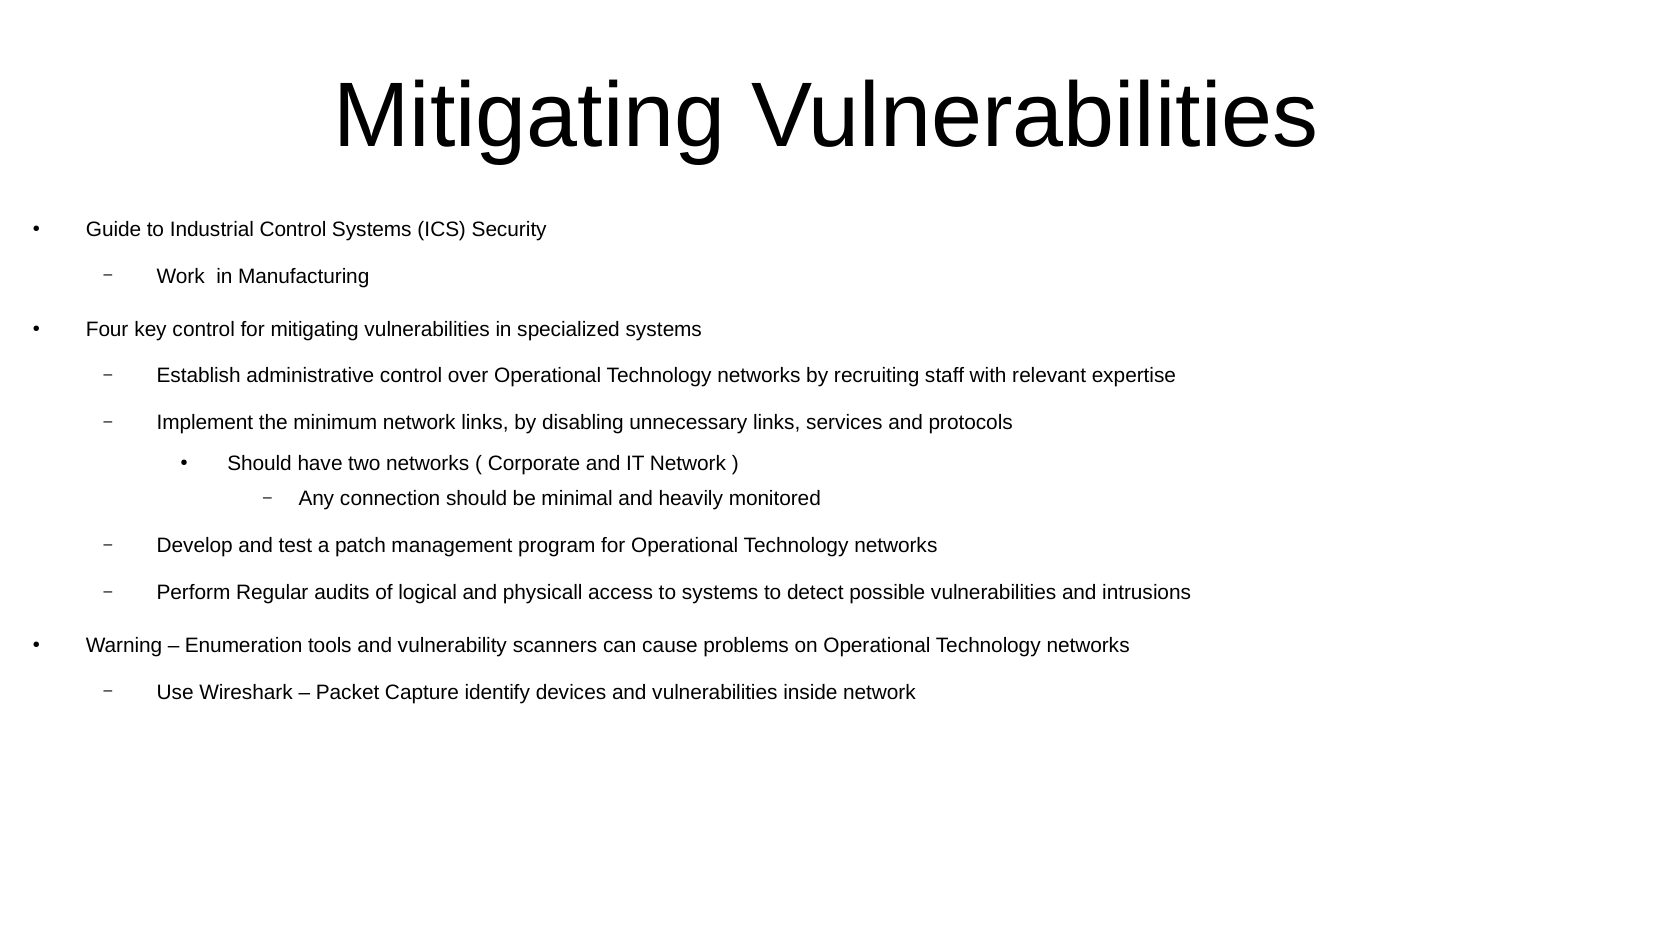

# Mitigating Vulnerabilities
Guide to Industrial Control Systems (ICS) Security
Work in Manufacturing
Four key control for mitigating vulnerabilities in specialized systems
Establish administrative control over Operational Technology networks by recruiting staff with relevant expertise
Implement the minimum network links, by disabling unnecessary links, services and protocols
Should have two networks ( Corporate and IT Network )
Any connection should be minimal and heavily monitored
Develop and test a patch management program for Operational Technology networks
Perform Regular audits of logical and physicall access to systems to detect possible vulnerabilities and intrusions
Warning – Enumeration tools and vulnerability scanners can cause problems on Operational Technology networks
Use Wireshark – Packet Capture identify devices and vulnerabilities inside network